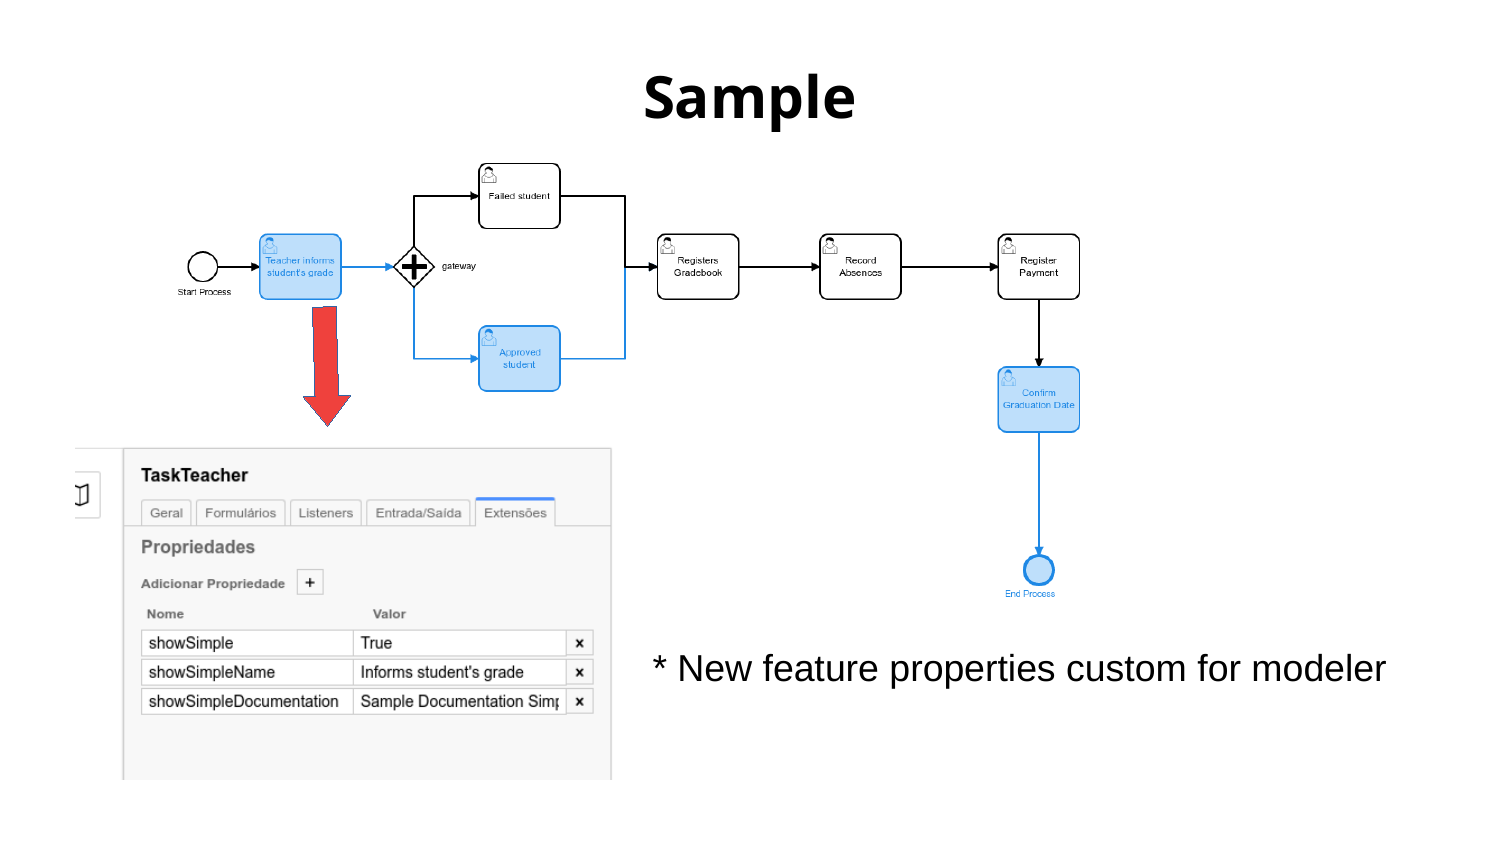

Sample
* New feature properties custom for modeler